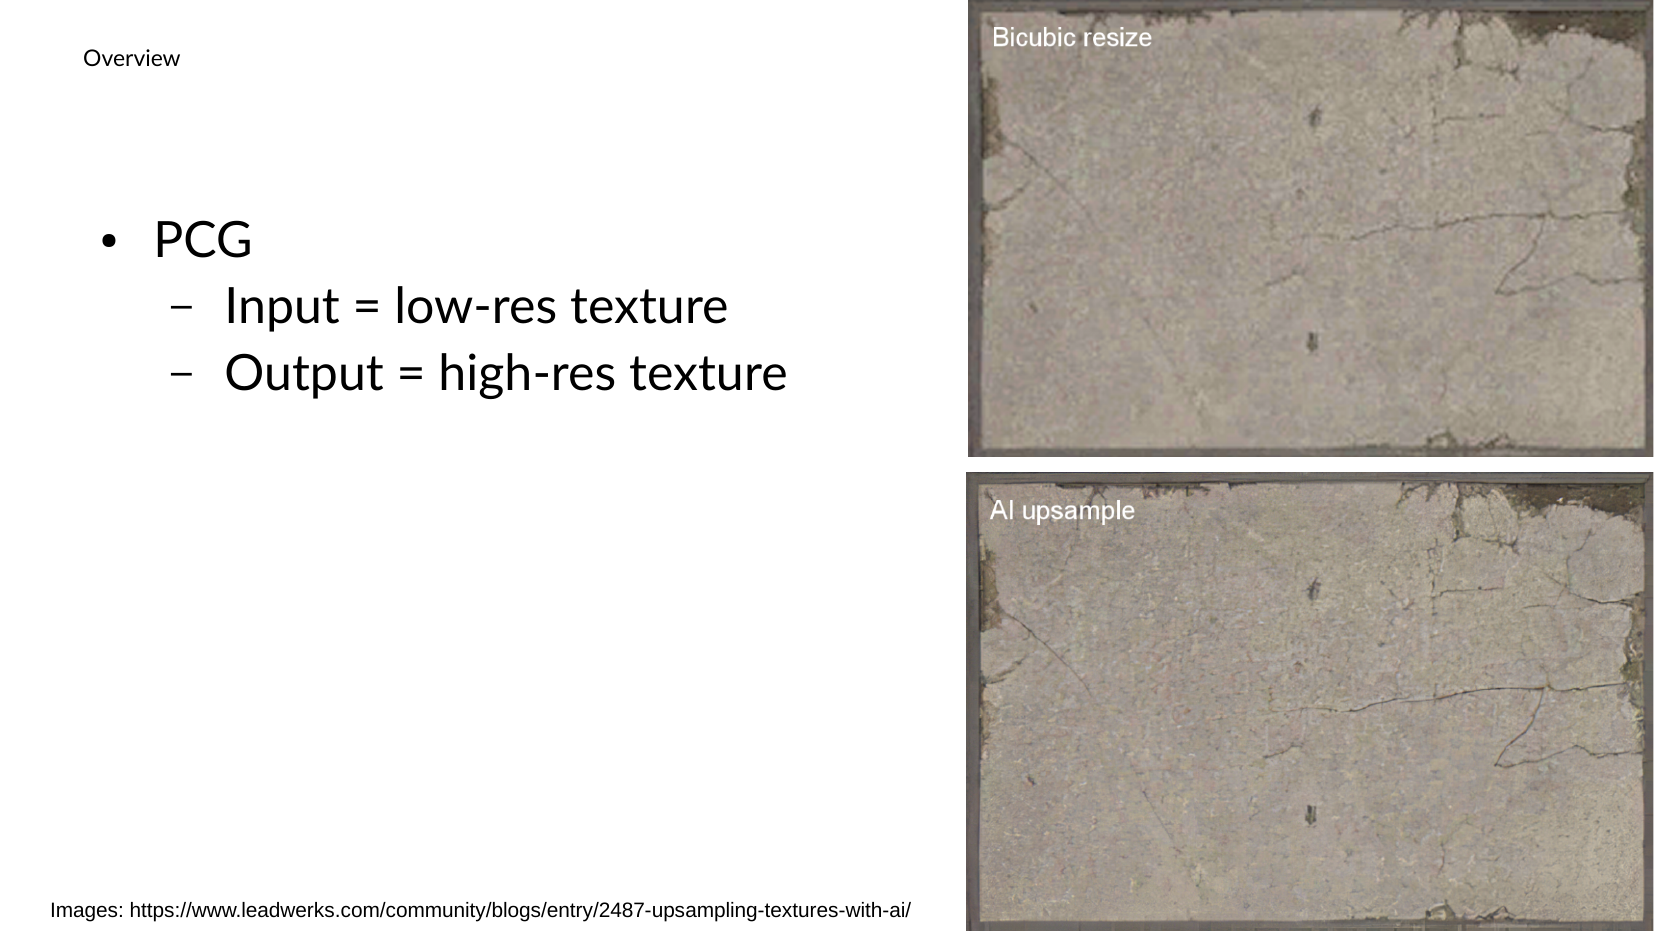

# Overview
PCG
Input = low-res texture
Output = high-res texture
Images: https://www.leadwerks.com/community/blogs/entry/2487-upsampling-textures-with-ai/